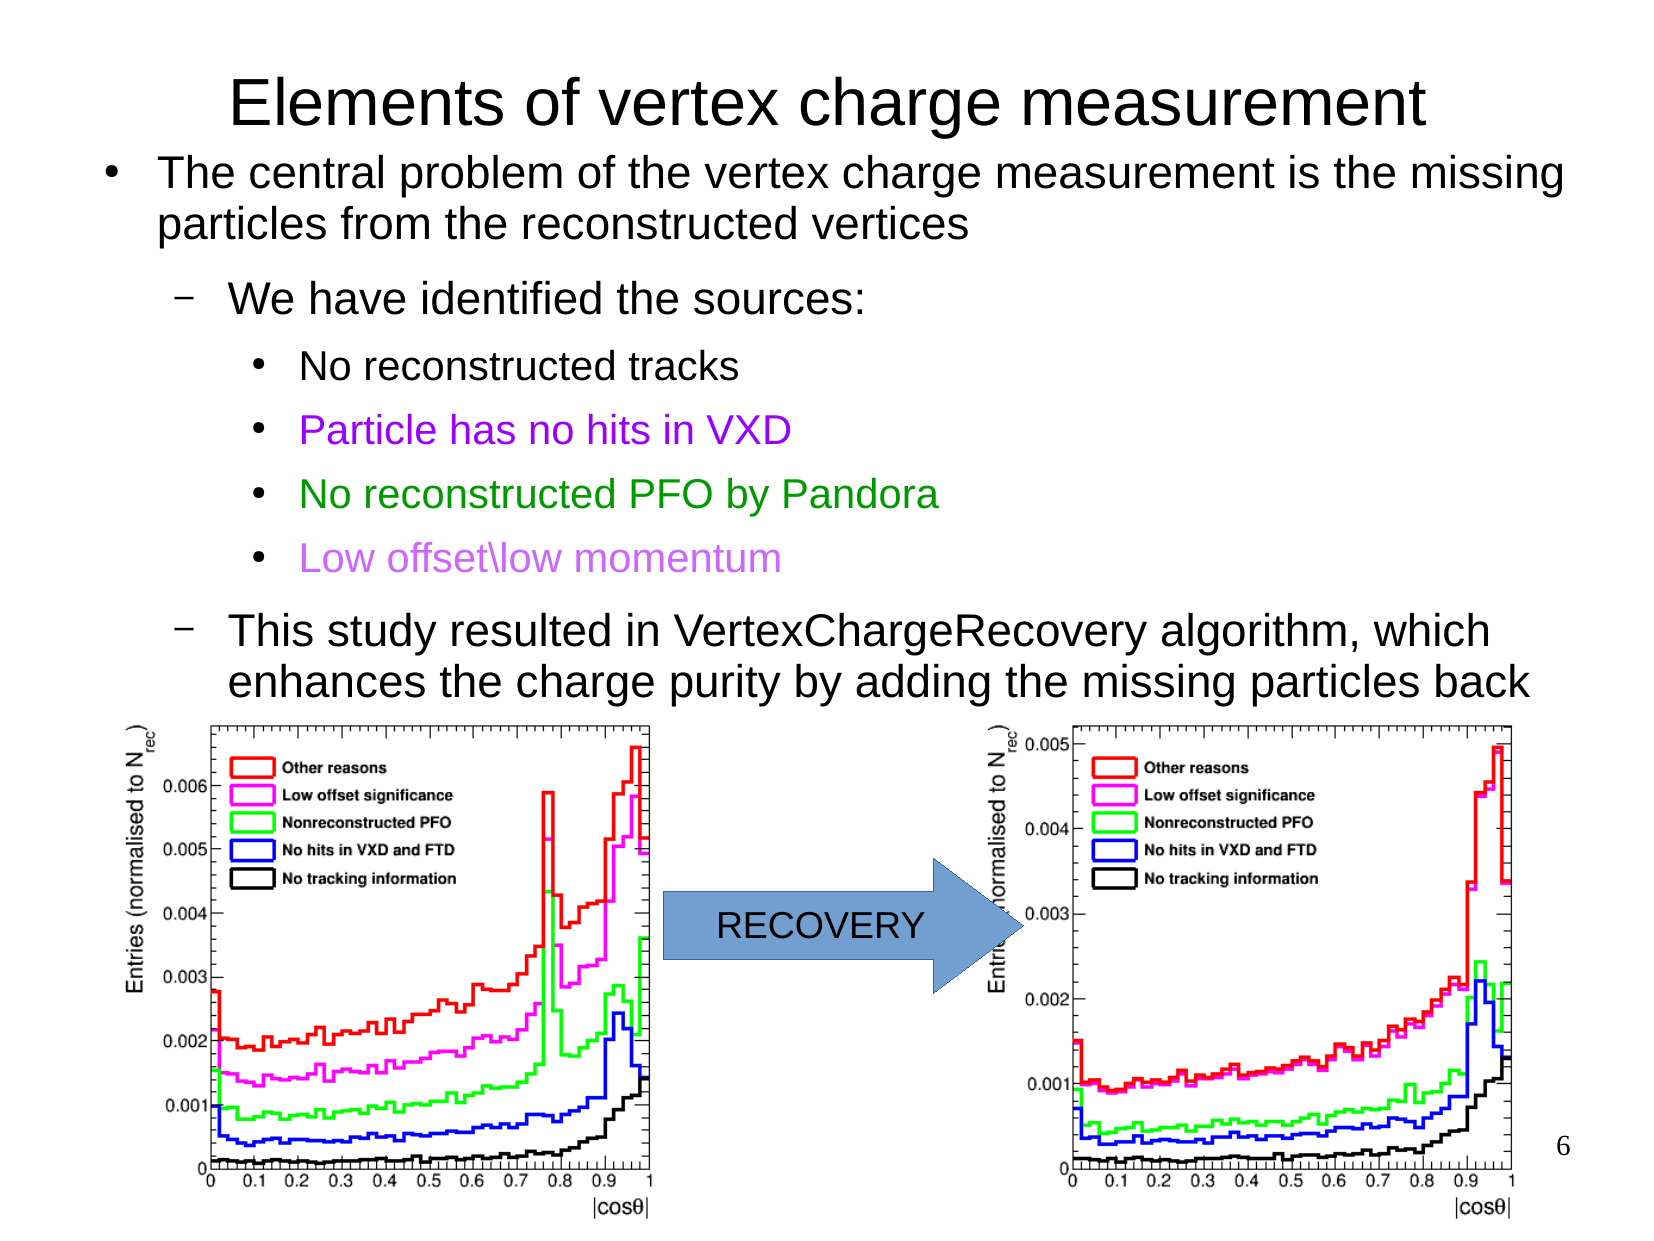

Elements of vertex charge measurement
# The central problem of the vertex charge measurement is the missing particles from the reconstructed vertices
We have identified the sources:
No reconstructed tracks
Particle has no hits in VXD
No reconstructed PFO by Pandora
Low offset\low momentum
This study resulted in VertexChargeRecovery algorithm, which enhances the charge purity by adding the missing particles back
RECOVERY
6